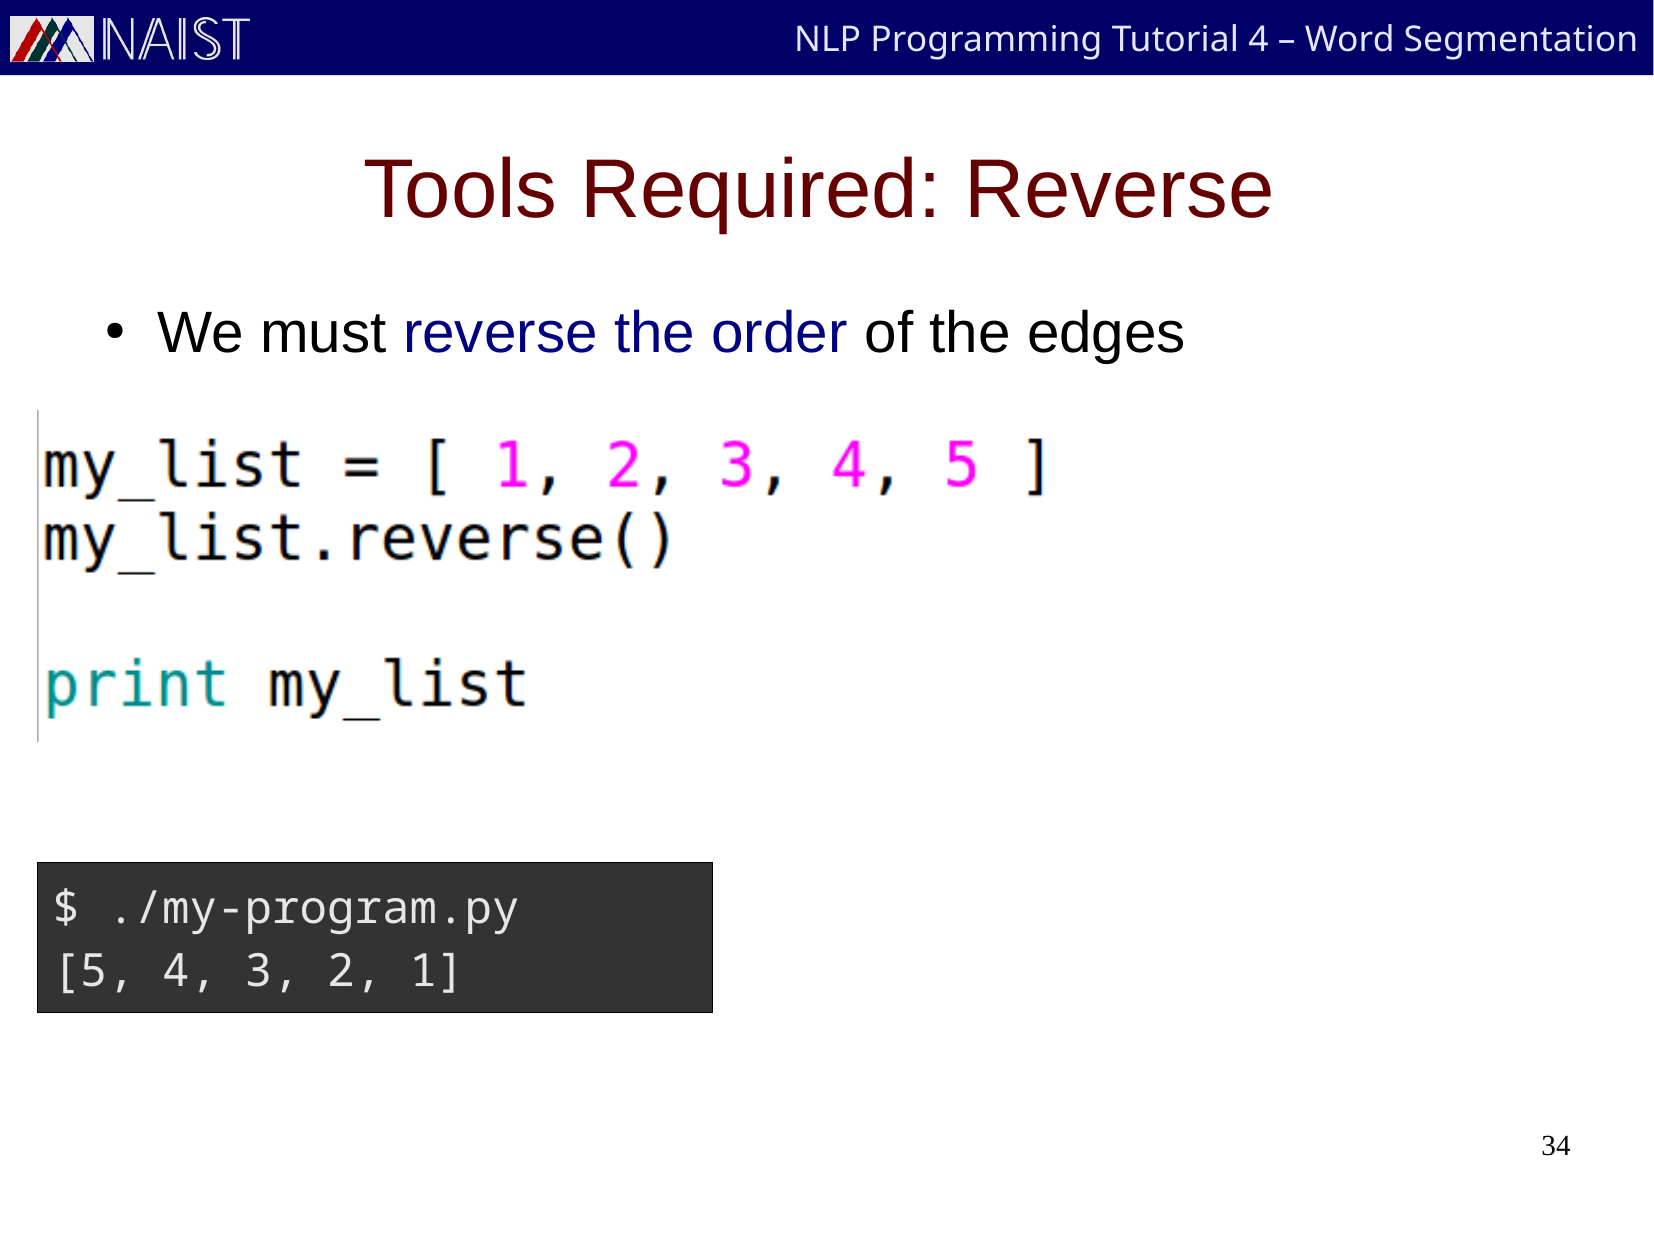

# Tools Required: Reverse
We must reverse the order of the edges
$ ./my-program.py
[5, 4, 3, 2, 1]
34